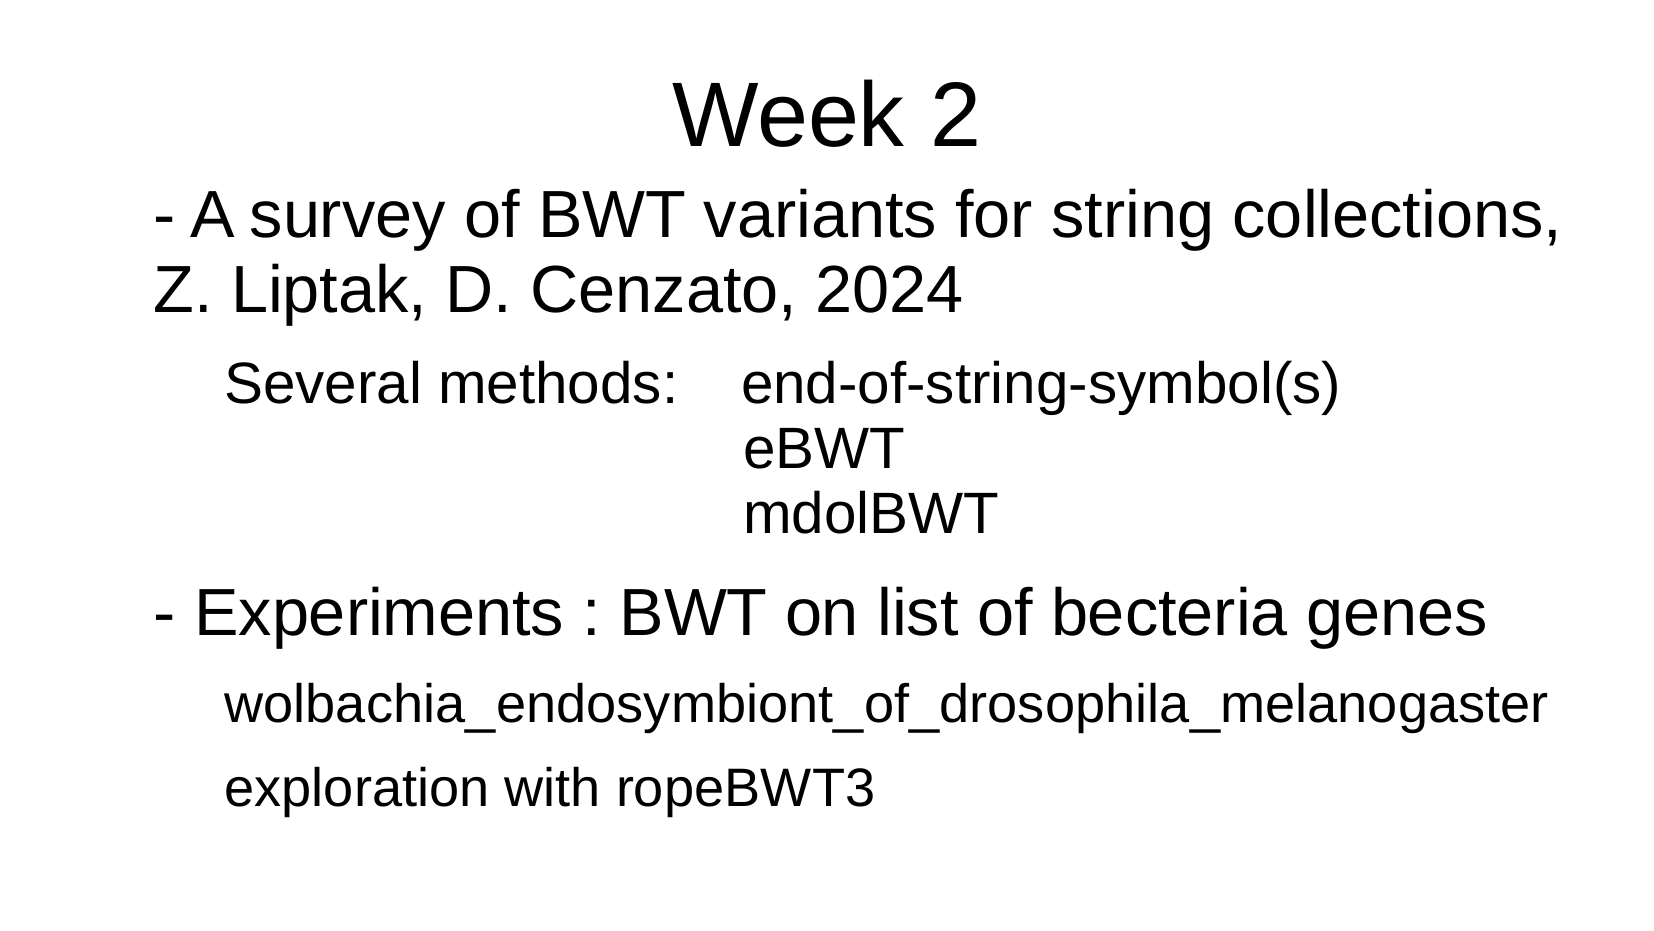

# Week 2
- A survey of BWT variants for string collections, Z. Liptak, D. Cenzato, 2024
Several methods:	end-of-string-symbol(s) eBWT mdolBWT
- Experiments : BWT on list of becteria genes
wolbachia_endosymbiont_of_drosophila_melanogaster
exploration with ropeBWT3